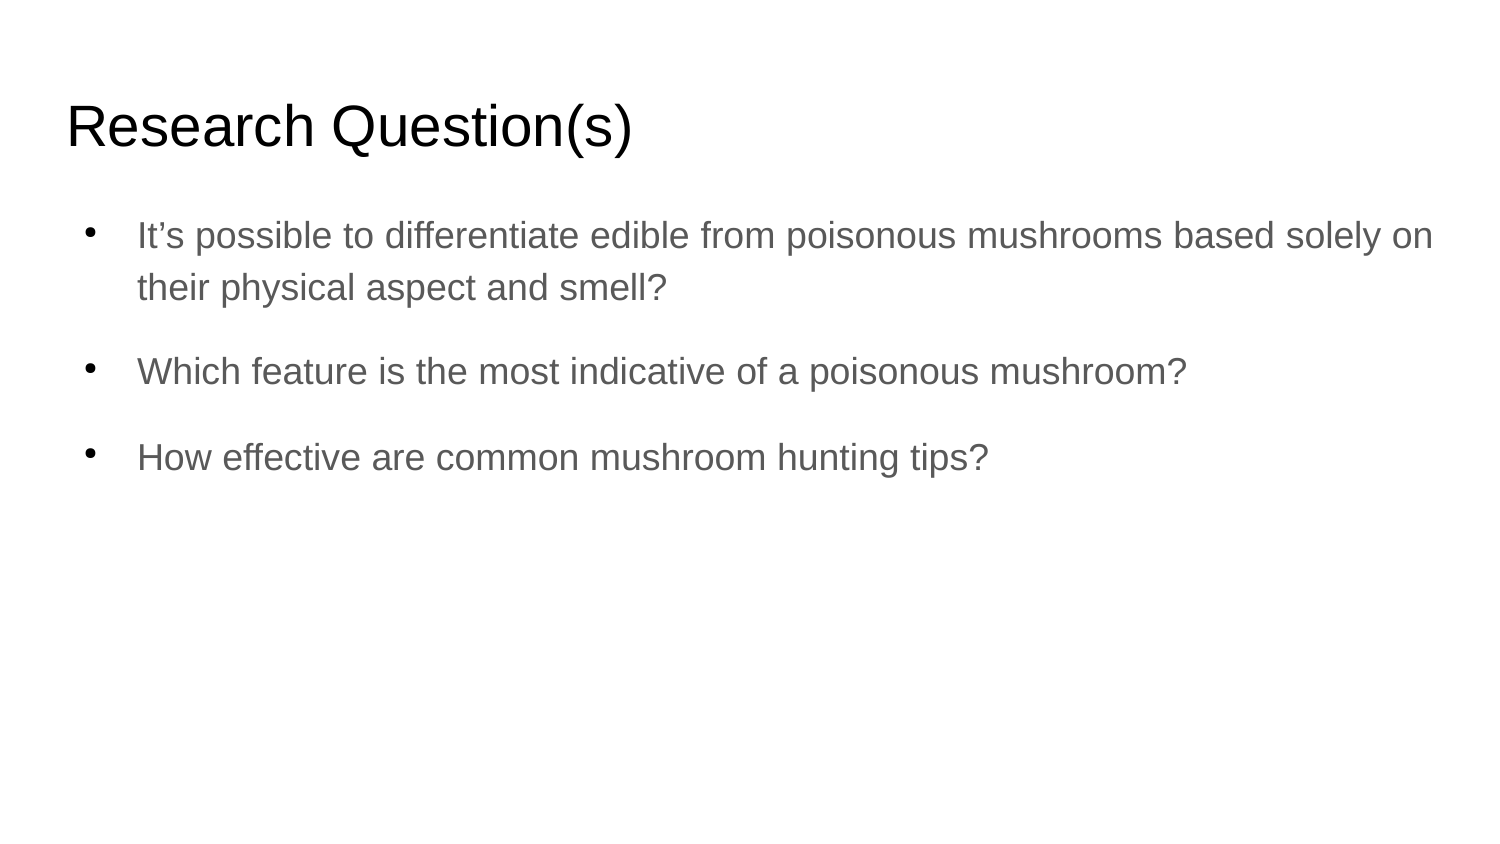

# Research Question(s)
It’s possible to differentiate edible from poisonous mushrooms based solely on their physical aspect and smell?
Which feature is the most indicative of a poisonous mushroom?
How effective are common mushroom hunting tips?